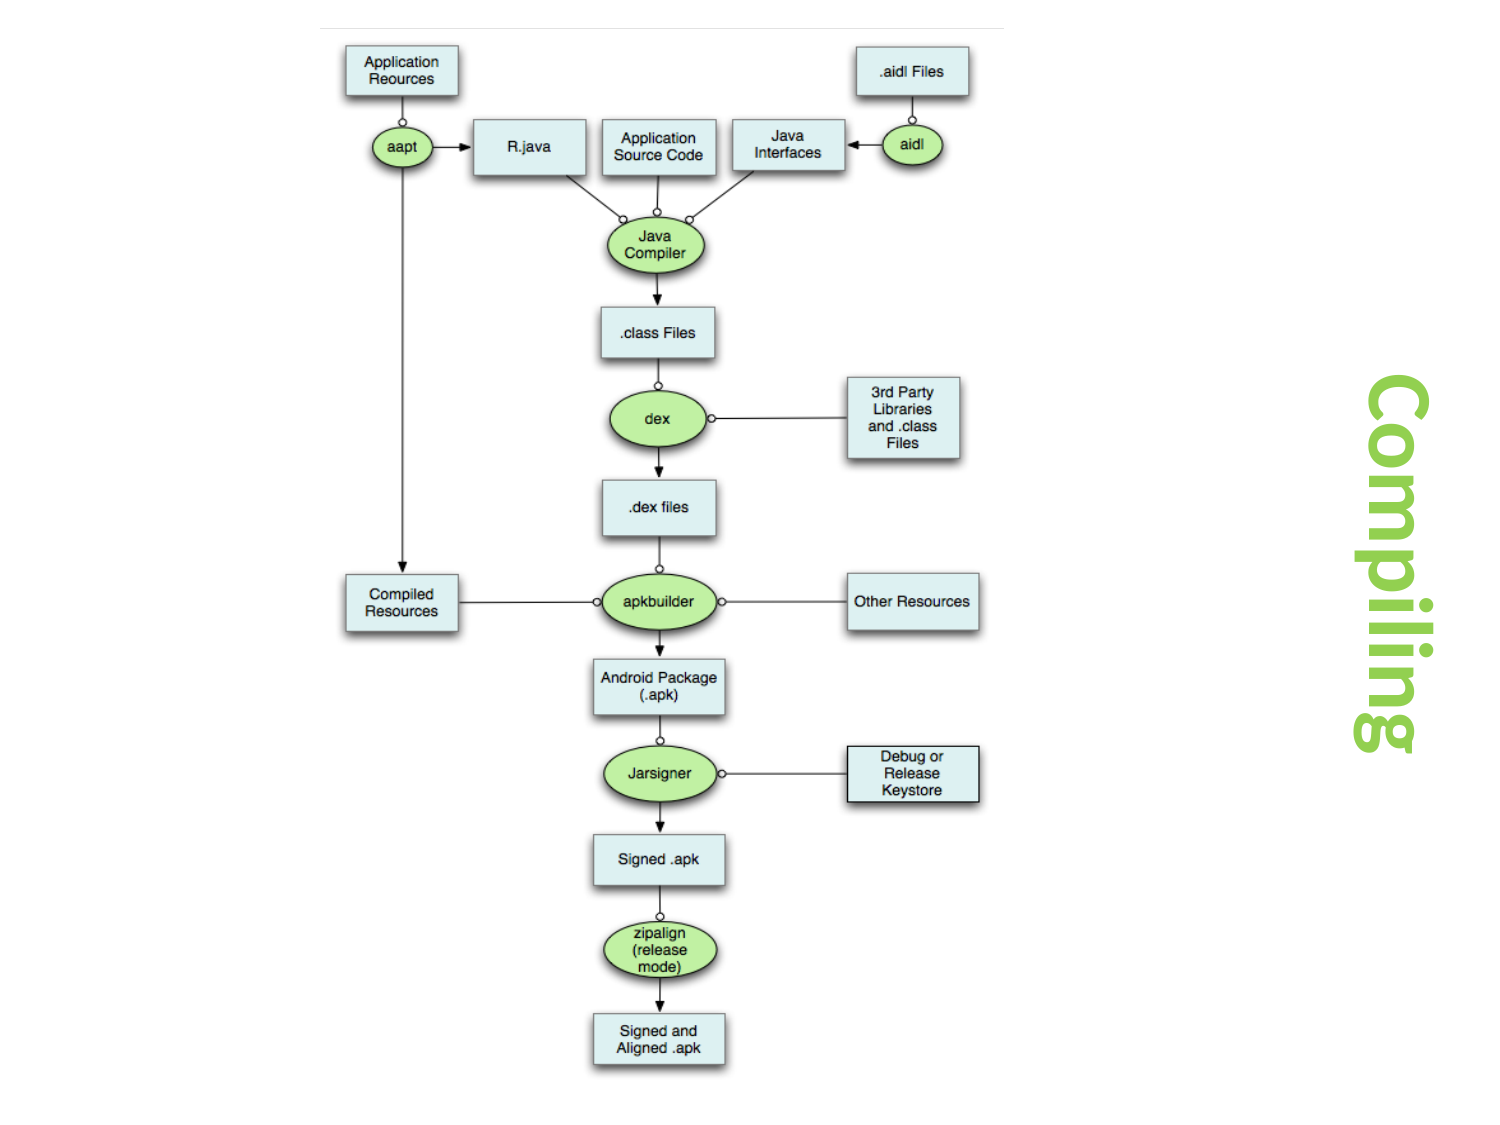

Activity
Broadcast Receiver
Service
ContentProvider
# Compiling